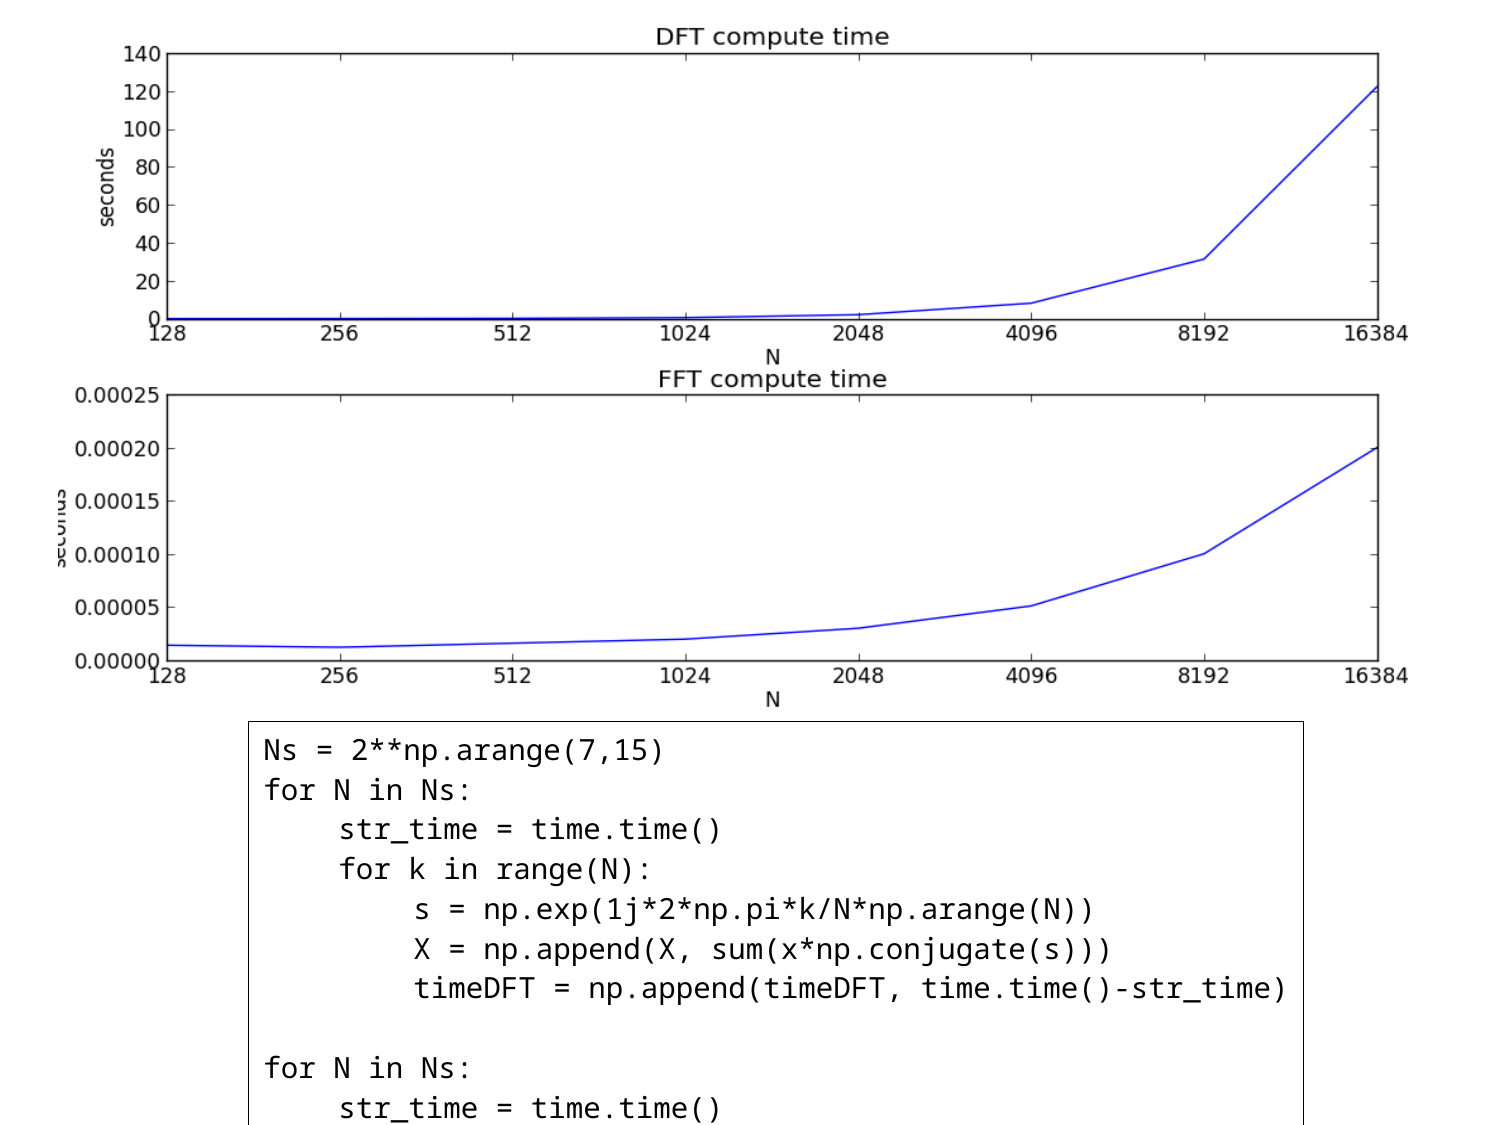

Ns = 2**np.arange(7,15)
for N in Ns:
	str_time = time.time()
	for k in range(N):
		s = np.exp(1j*2*np.pi*k/N*np.arange(N))
		X = np.append(X, sum(x*np.conjugate(s)))
		timeDFT = np.append(timeDFT, time.time()-str_time)
for N in Ns:
	str_time = time.time()
	X = fft(x)
	timeFFT = np.append(timeFFT, time.time()-str_time)